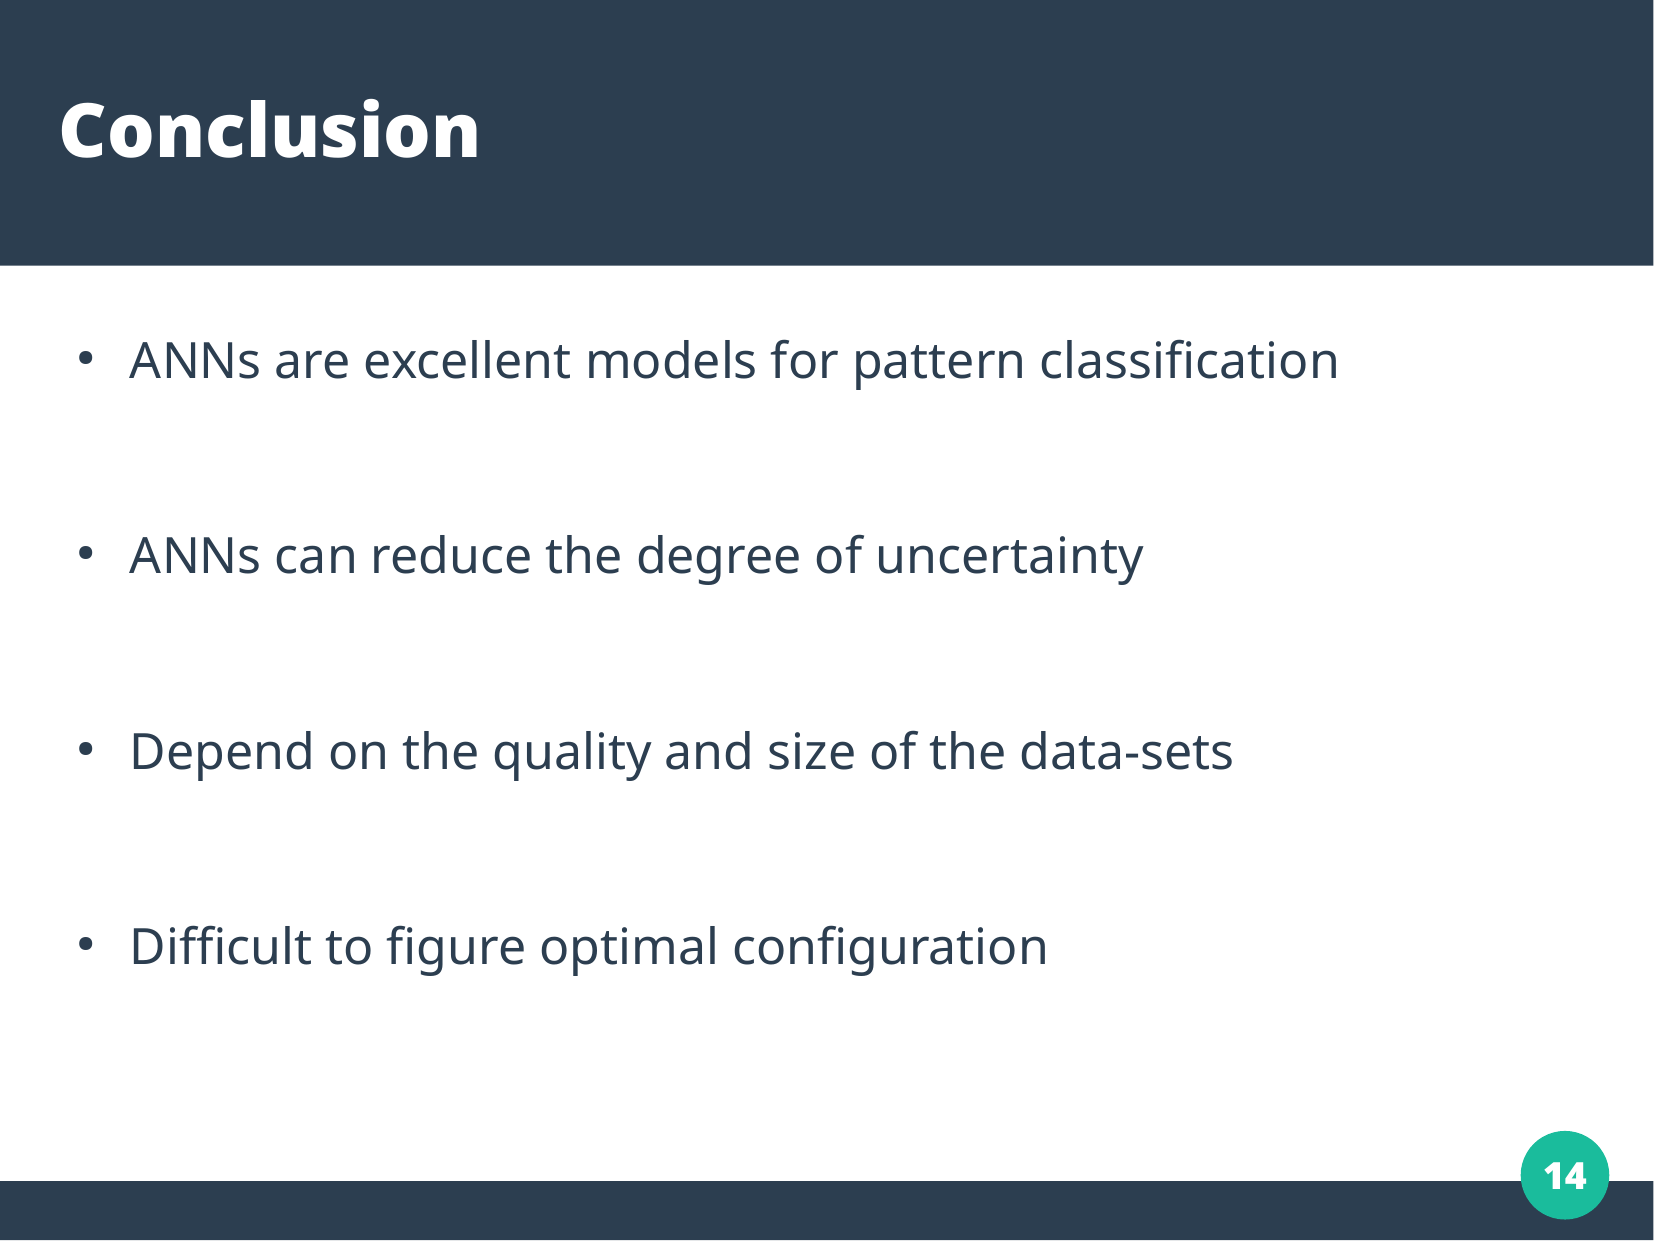

# Conclusion
ANNs are excellent models for pattern classification
ANNs can reduce the degree of uncertainty
Depend on the quality and size of the data-sets
Difficult to figure optimal configuration
14